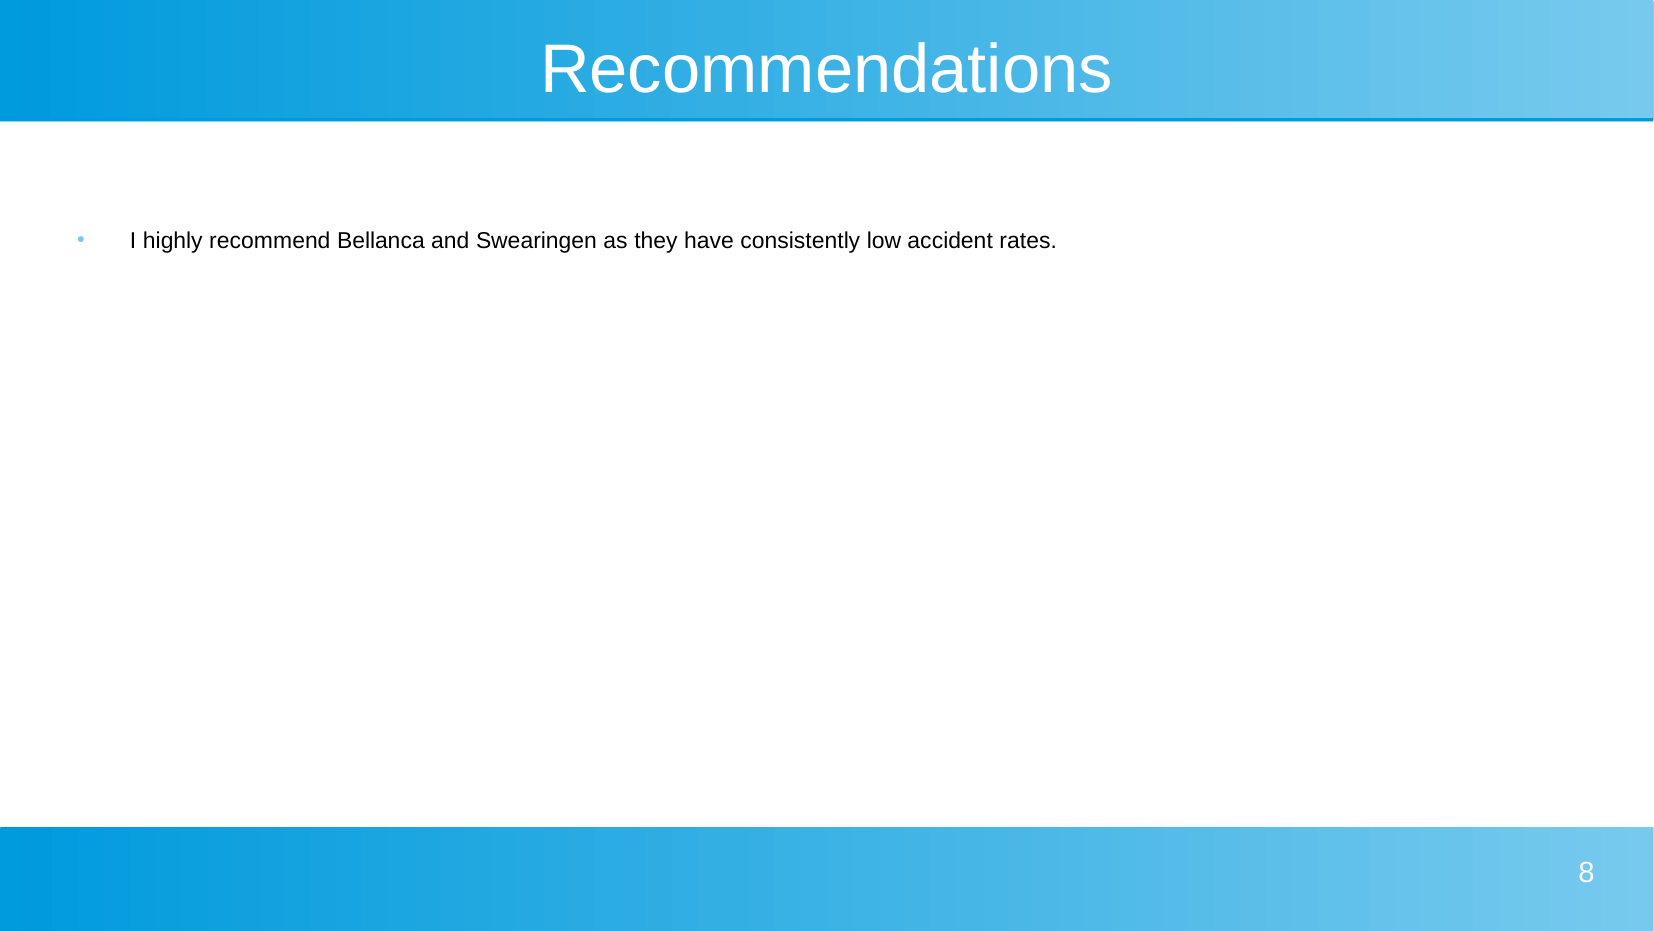

# Recommendations
I highly recommend Bellanca and Swearingen as they have consistently low accident rates.
8